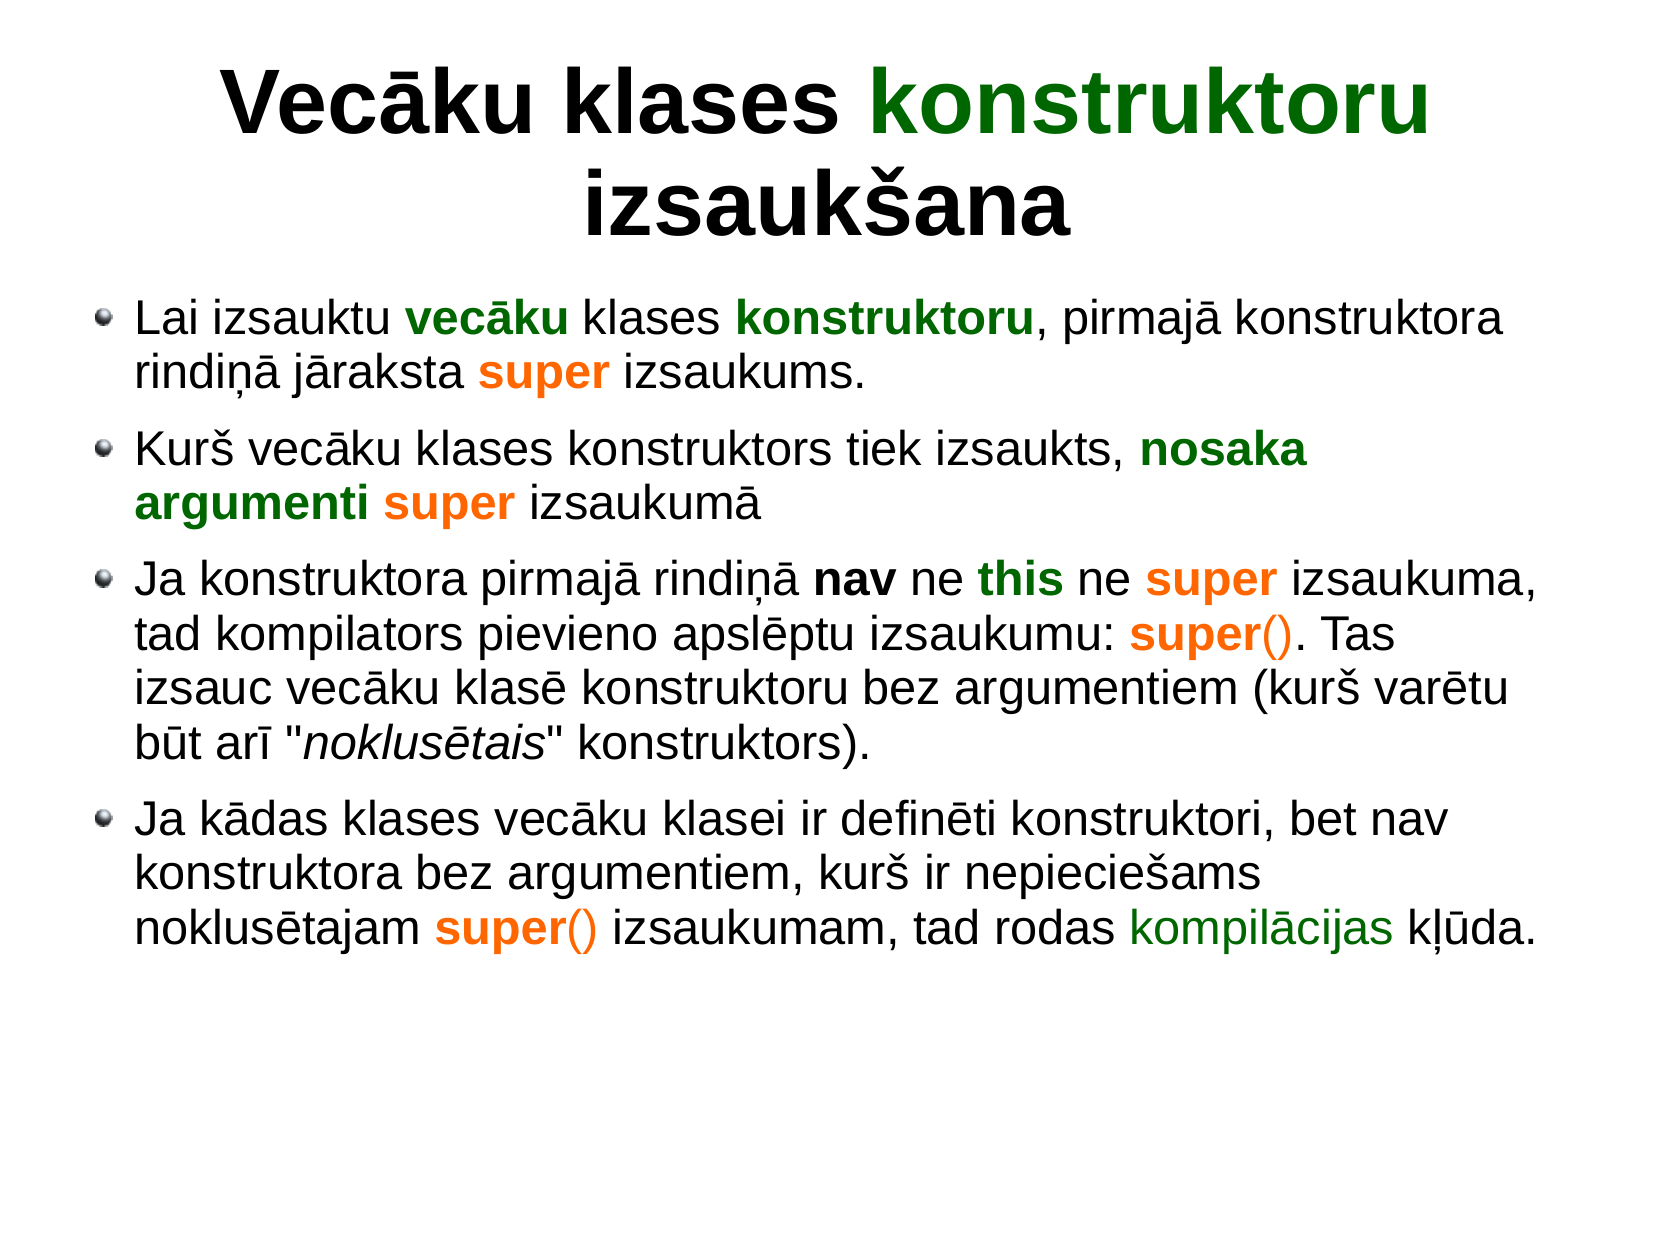

# Vecāku klases konstruktoru izsaukšana
Lai izsauktu vecāku klases konstruktoru, pirmajā konstruktora rindiņā jāraksta super izsaukums.
Kurš vecāku klases konstruktors tiek izsaukts, nosaka argumenti super izsaukumā
Ja konstruktora pirmajā rindiņā nav ne this ne super izsaukuma, tad kompilators pievieno apslēptu izsaukumu: super(). Tas izsauc vecāku klasē konstruktoru bez argumentiem (kurš varētu būt arī "noklusētais" konstruktors).
Ja kādas klases vecāku klasei ir definēti konstruktori, bet nav konstruktora bez argumentiem, kurš ir nepieciešams noklusētajam super() izsaukumam, tad rodas kompilācijas kļūda.